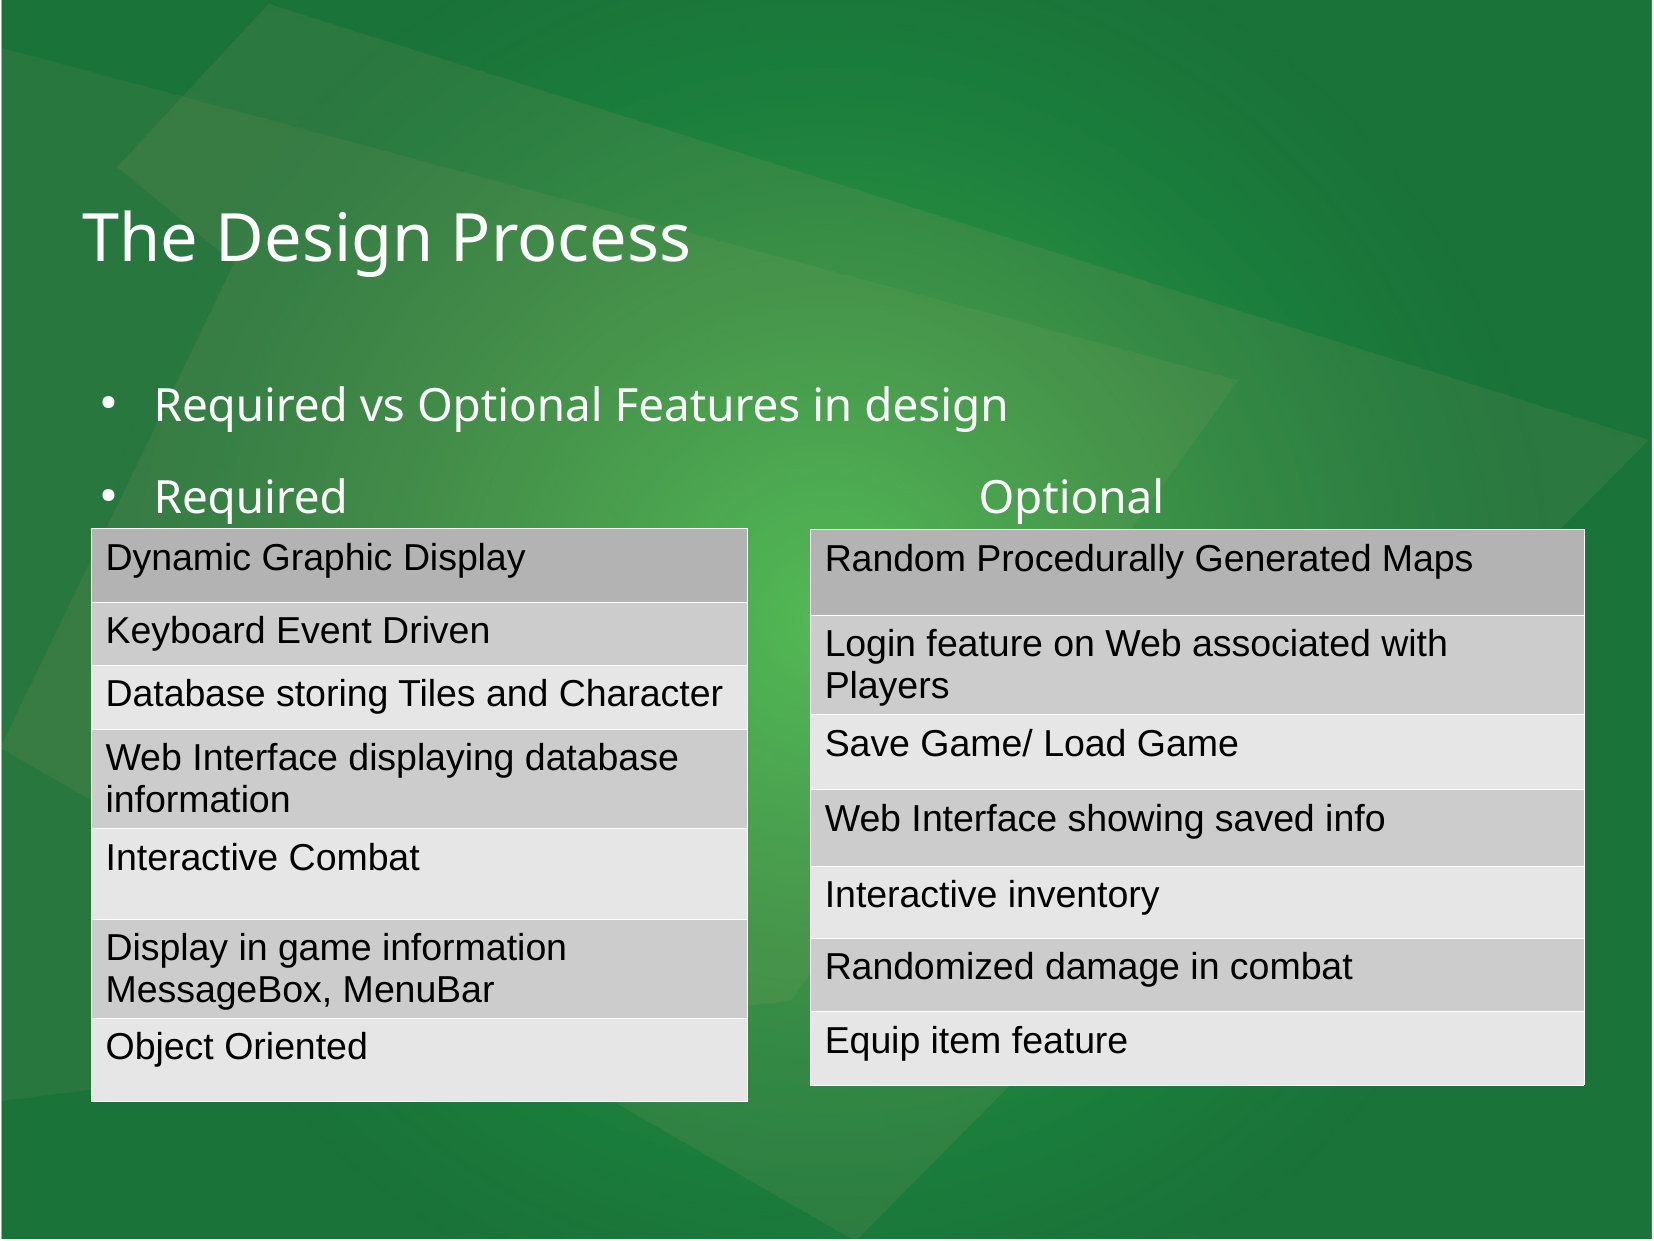

# The Design Process
Required vs Optional Features in design
Required									Optional
| Dynamic Graphic Display |
| --- |
| Keyboard Event Driven |
| Database storing Tiles and Character |
| Web Interface displaying database information |
| Interactive Combat |
| Display in game information MessageBox, MenuBar |
| Object Oriented |
| Random Procedurally Generated Maps |
| --- |
| Login feature on Web associated with Players |
| Save Game/ Load Game |
| Web Interface showing saved info |
| Interactive inventory |
| Randomized damage in combat |
| Equip item feature |